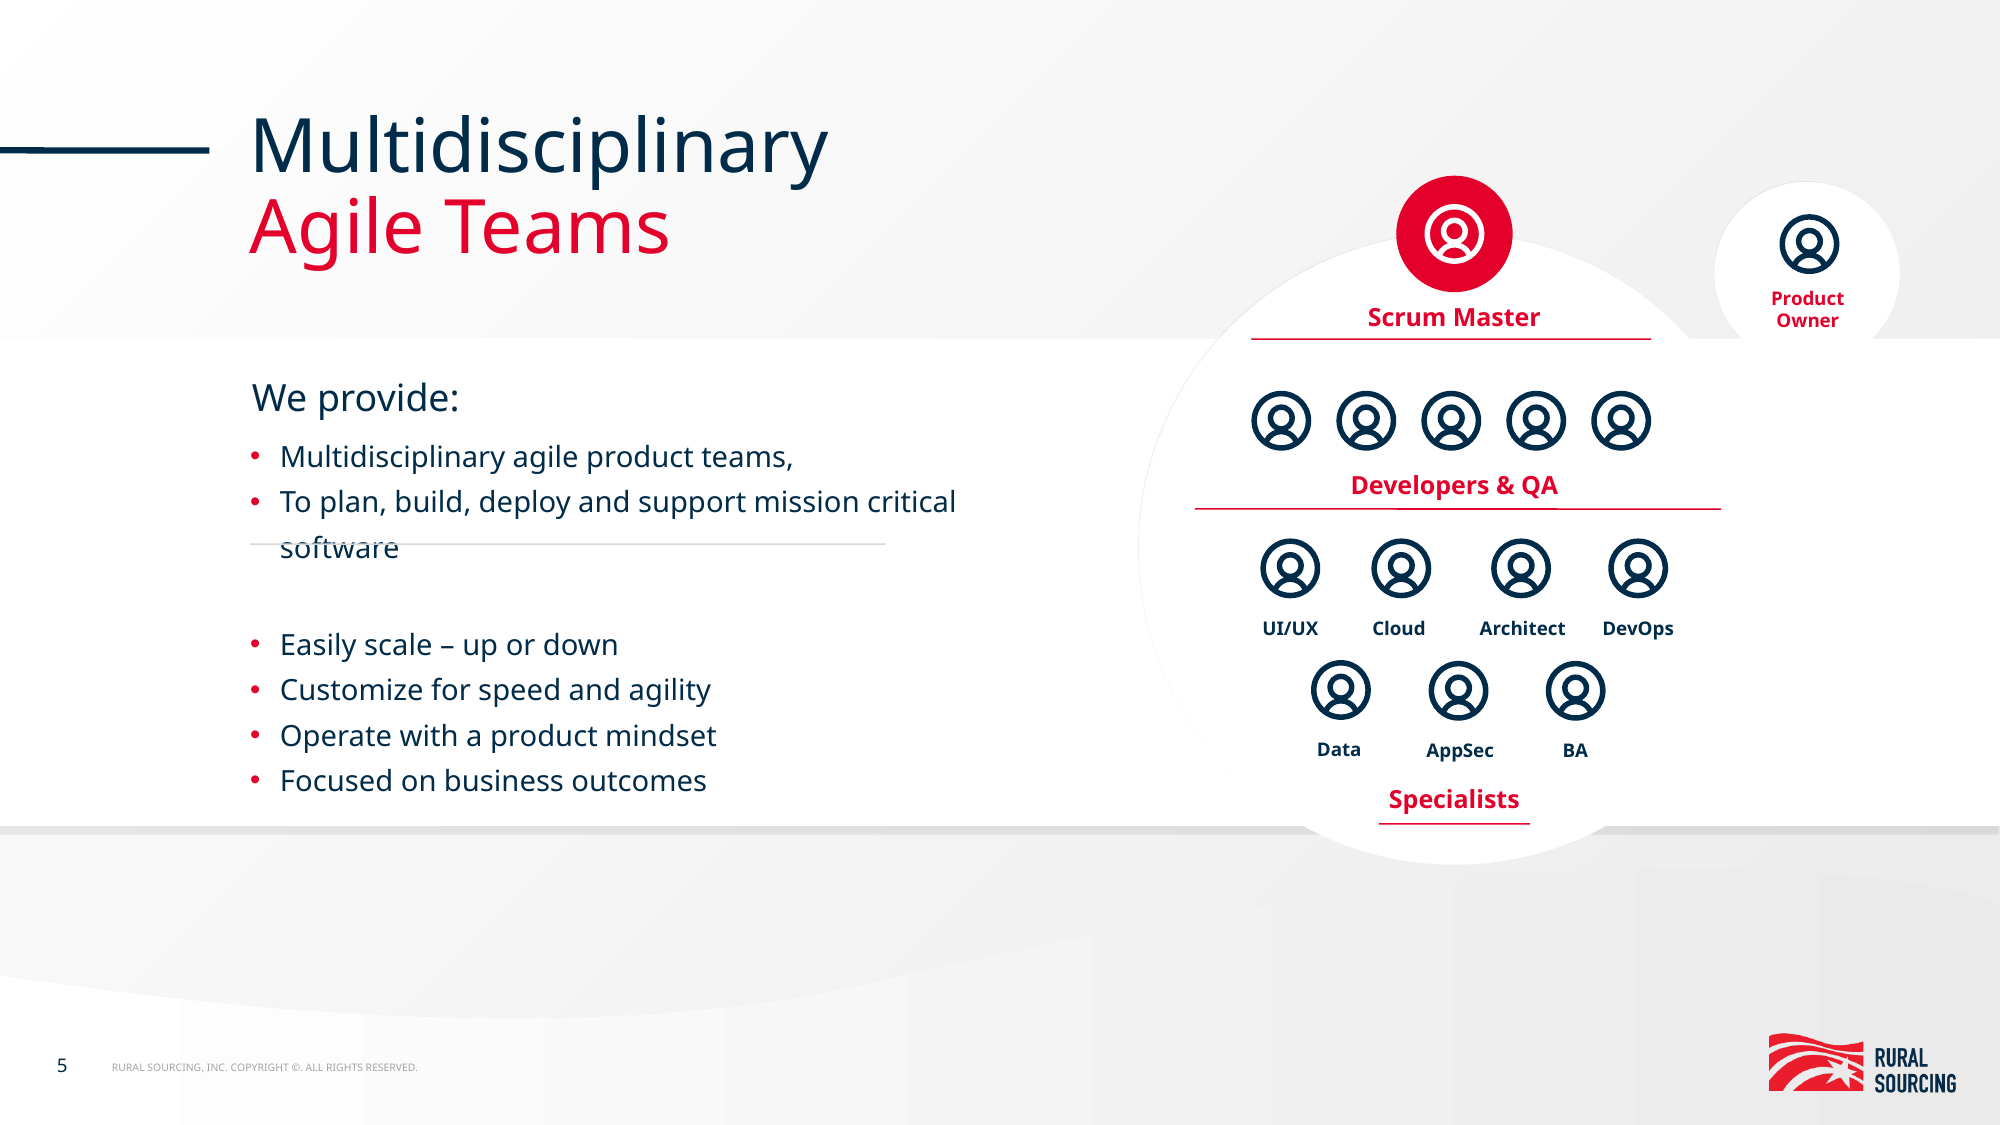

# Multidisciplinary Agile Teams
Product
Owner
Scrum Master
Developers & QA
UI/UX
Cloud
Architect
DevOps
Data
AppSec
BA
Specialists
We provide:
Multidisciplinary agile product teams,
To plan, build, deploy and support mission critical software
Easily scale – up or down
Customize for speed and agility
Operate with a product mindset
Focused on business outcomes